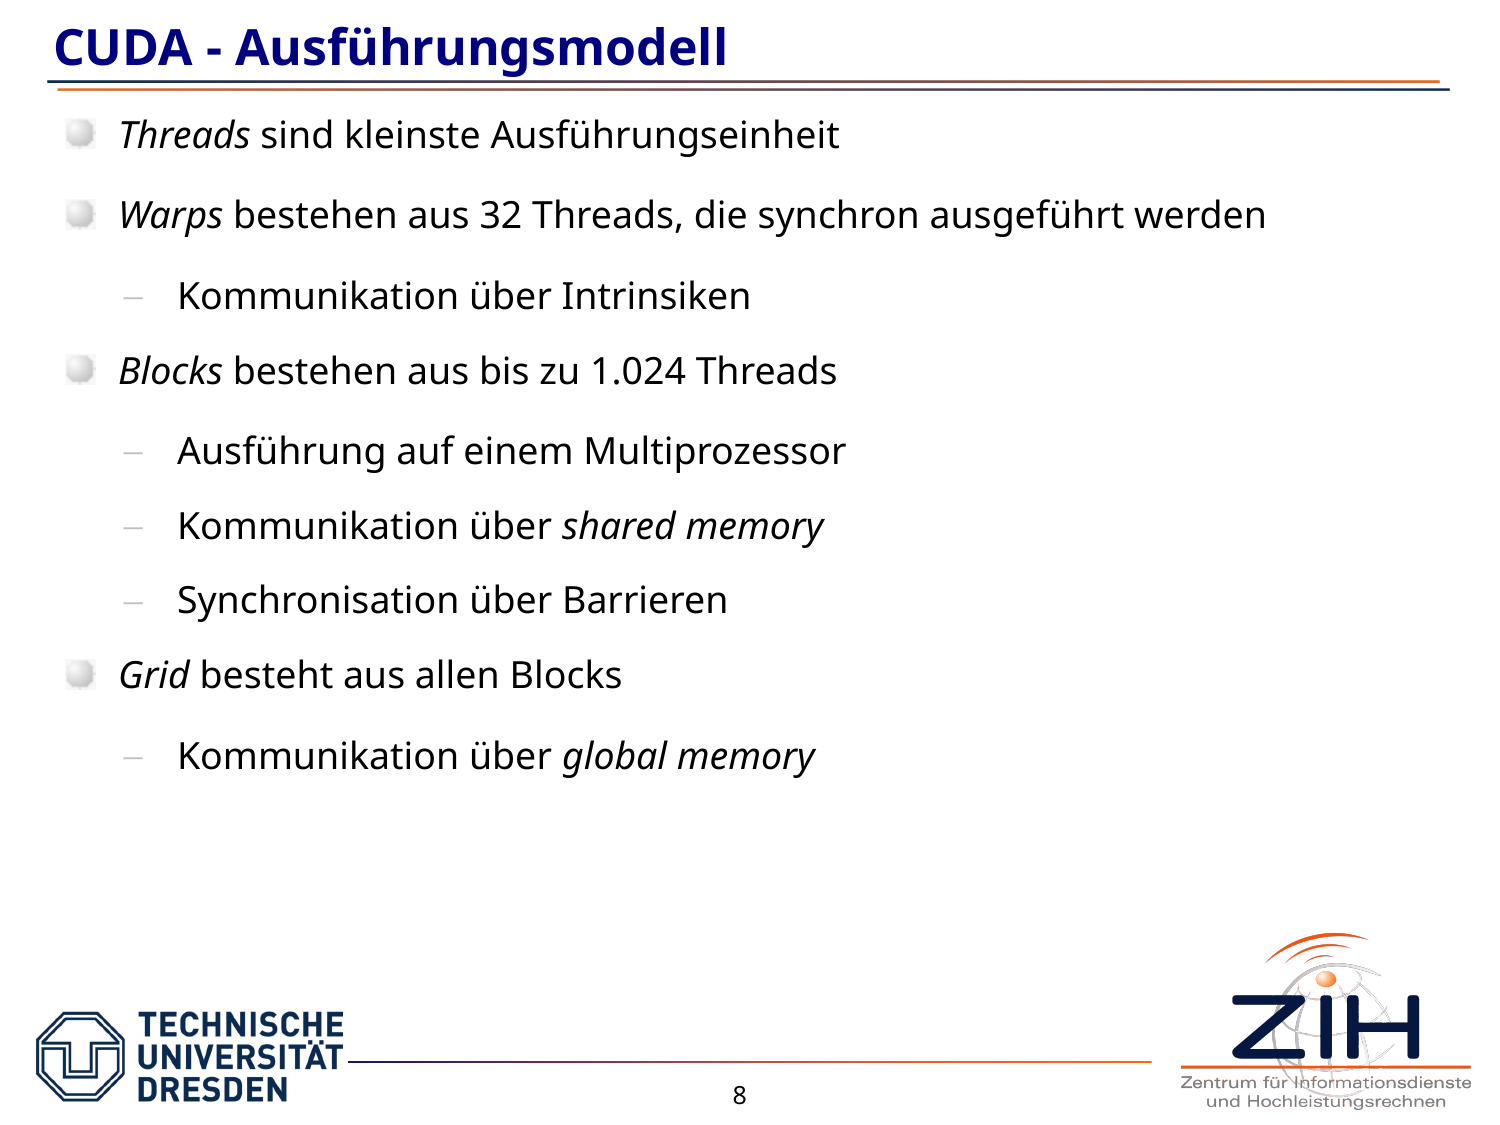

# CUDA - Ausführungsmodell
Threads sind kleinste Ausführungseinheit
Warps bestehen aus 32 Threads, die synchron ausgeführt werden
Kommunikation über Intrinsiken
Blocks bestehen aus bis zu 1.024 Threads
Ausführung auf einem Multiprozessor
Kommunikation über shared memory
Synchronisation über Barrieren
Grid besteht aus allen Blocks
Kommunikation über global memory
8